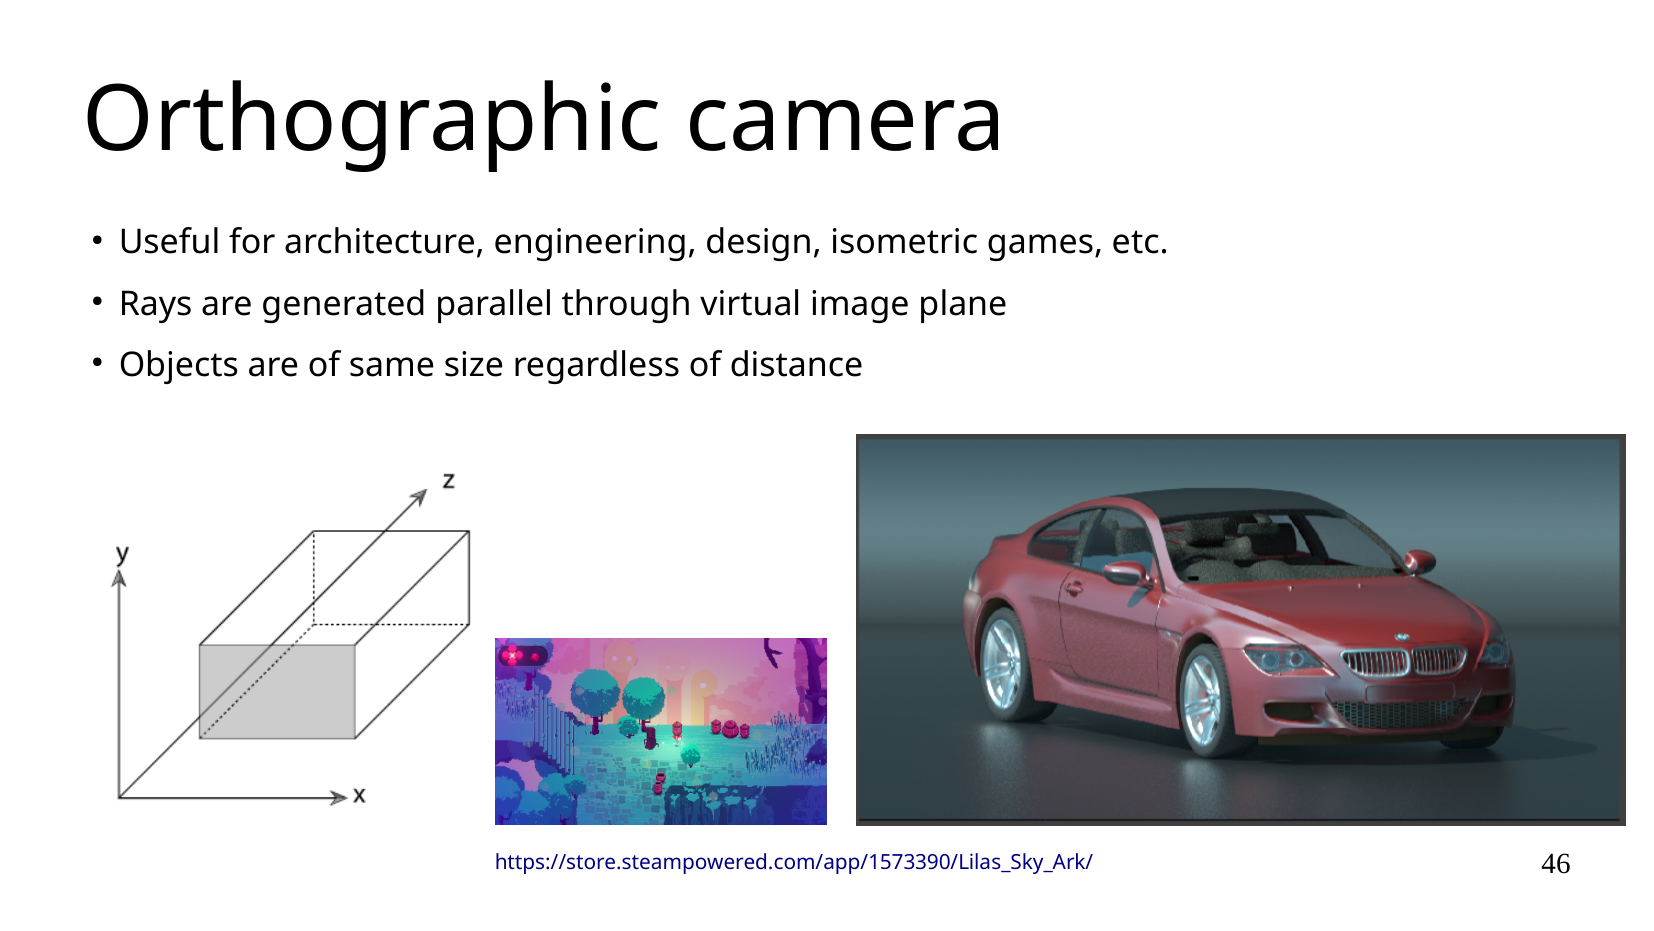

# Orthographic camera
Useful for architecture, engineering, design, isometric games, etc.
Rays are generated parallel through virtual image plane
Objects are of same size regardless of distance
https://store.steampowered.com/app/1573390/Lilas_Sky_Ark/
46